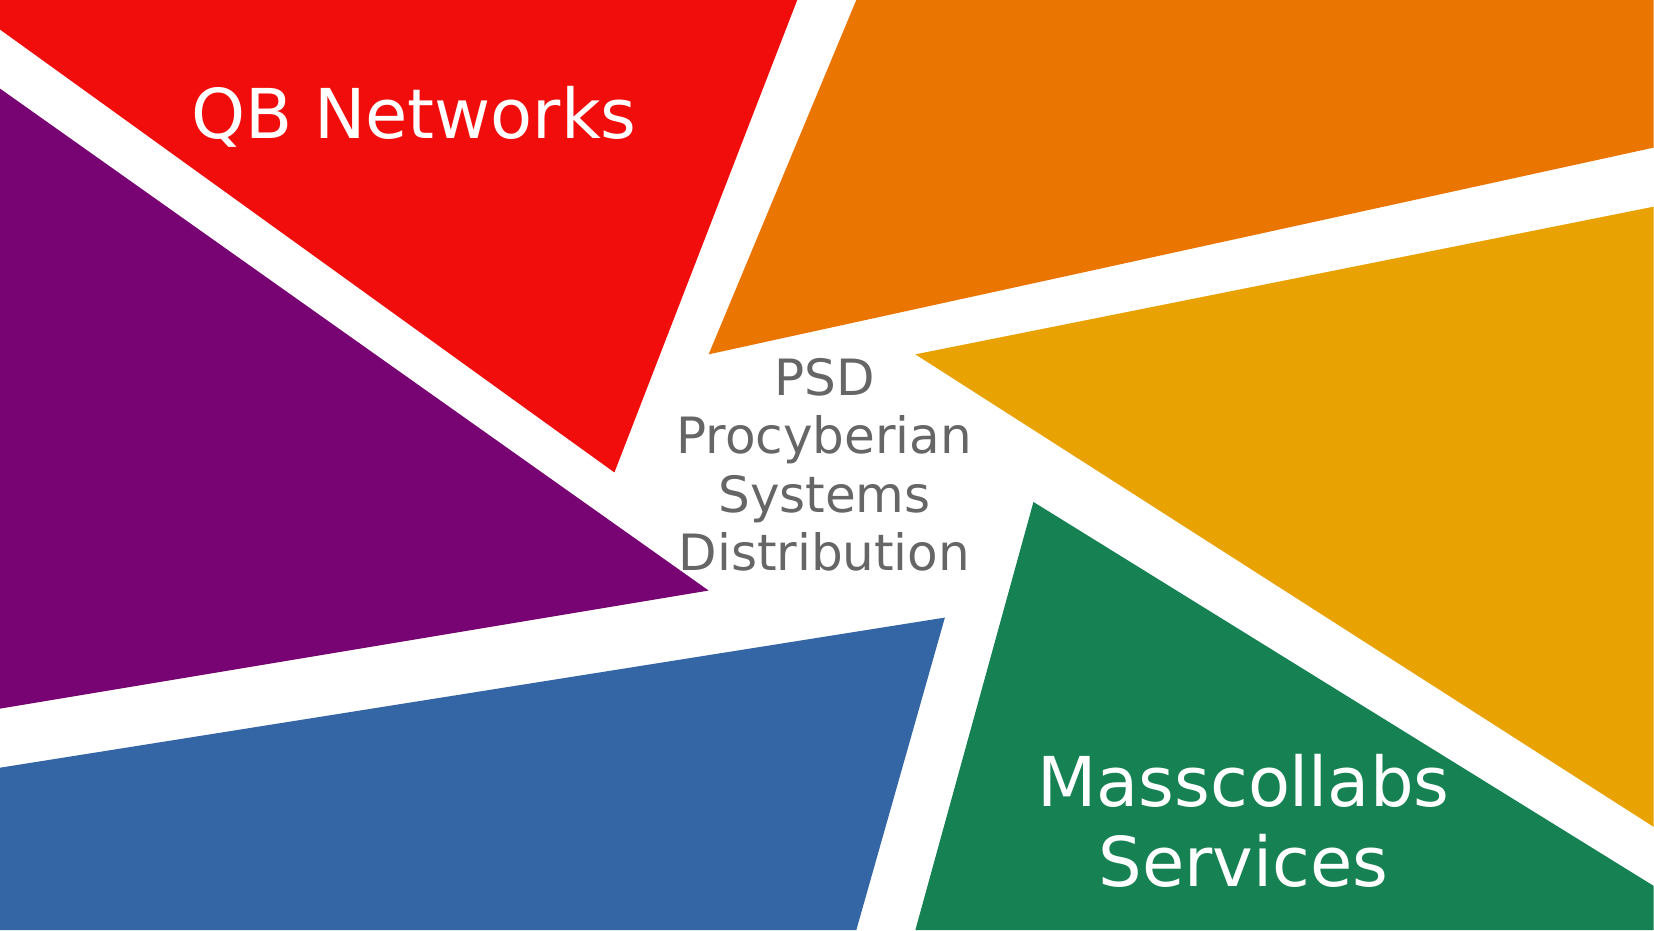

QB Networks
# PSD
Procyberian Systems Distribution
Masscollabs Services